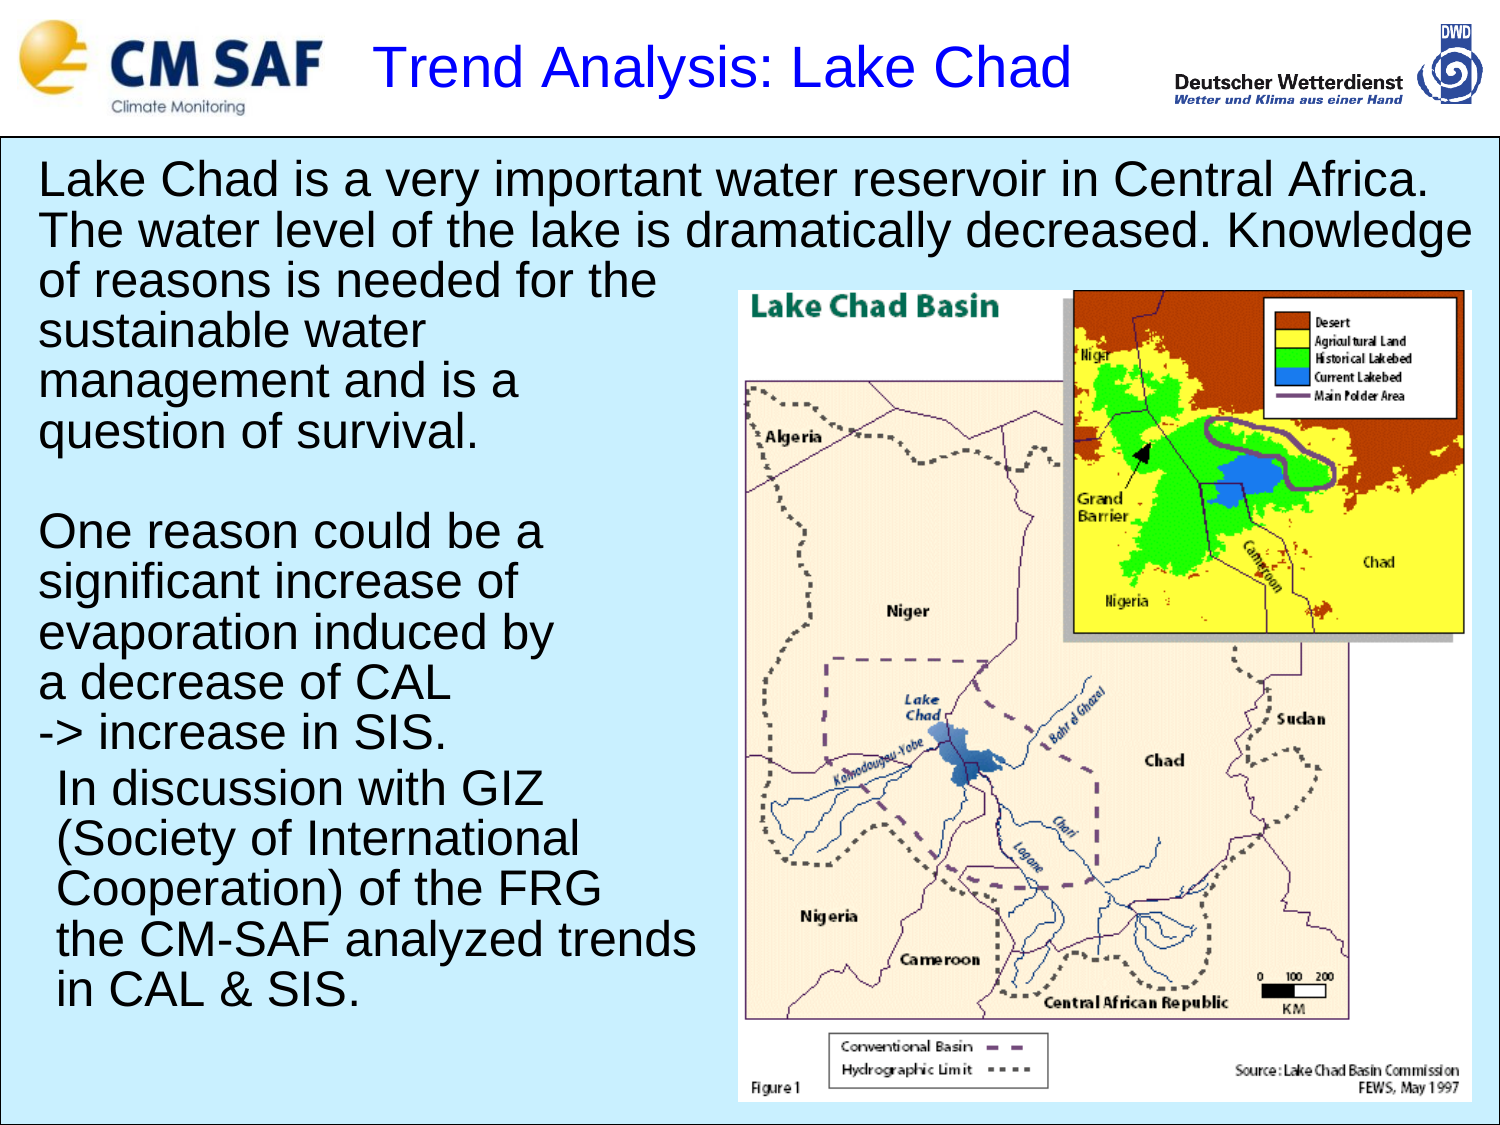

Trend Analysis: Lake Chad
Lake Chad is a very important water reservoir in Central Africa.
The water level of the lake is dramatically decreased. Knowledge of reasons is needed for the
sustainable water
management and is a
question of survival.
One reason could be a
significant increase of
evaporation induced by
a decrease of CAL
-> increase in SIS.
In discussion with GIZ
(Society of International Cooperation) of the FRG
the CM-SAF analyzed trends
in CAL & SIS.